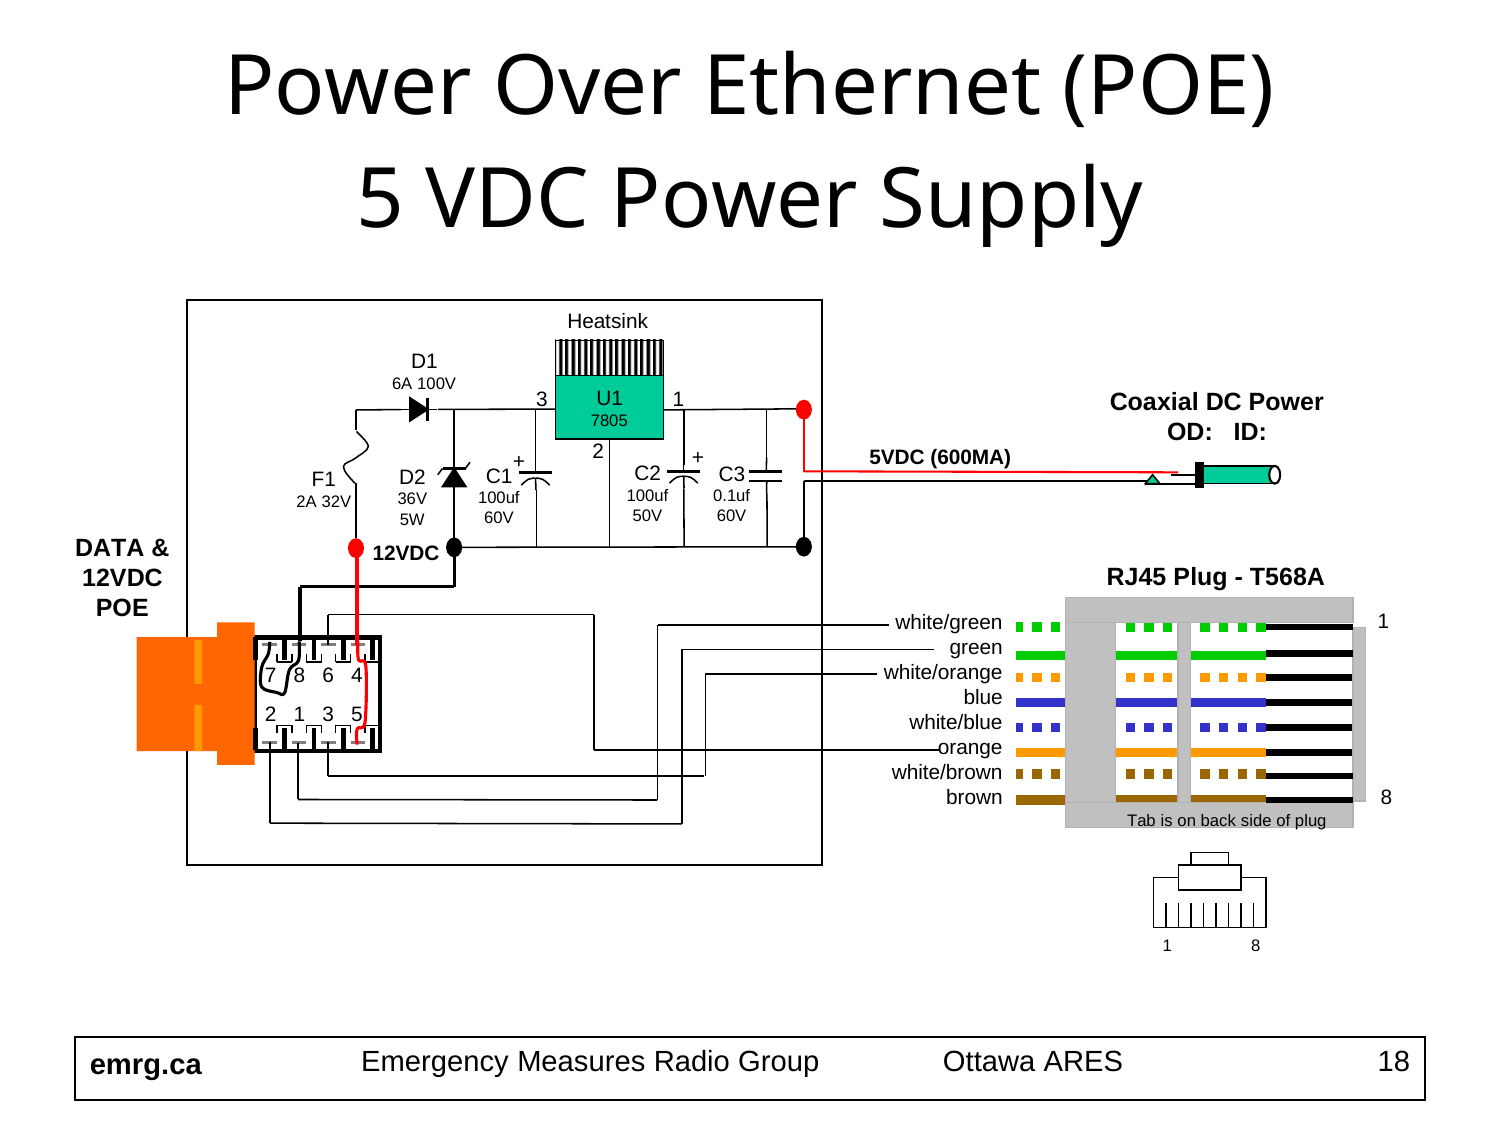

# Power Over Ethernet (POE) 5 VDC Power Supply
Heatsink
D1
6A 100V
U1
7805
3
1
Coaxial DC Power
OD: ID:
2
+
5VDC (600MA)
+
C2
100uf
50V
C3
0.1uf
60V
C1
100uf
60V
D2
36V
5W
F1
2A 32V
DATA & 12VDC
POE
12VDC
RJ45 Plug - T568A
1
white/green
green
white/orange
blue
white/blue
orange
white/brown
brown
7 8 6 4
2 1 3 5
8
Tab is on back side of plug
1
8
Emergency Measures Radio Group Ottawa ARES
18